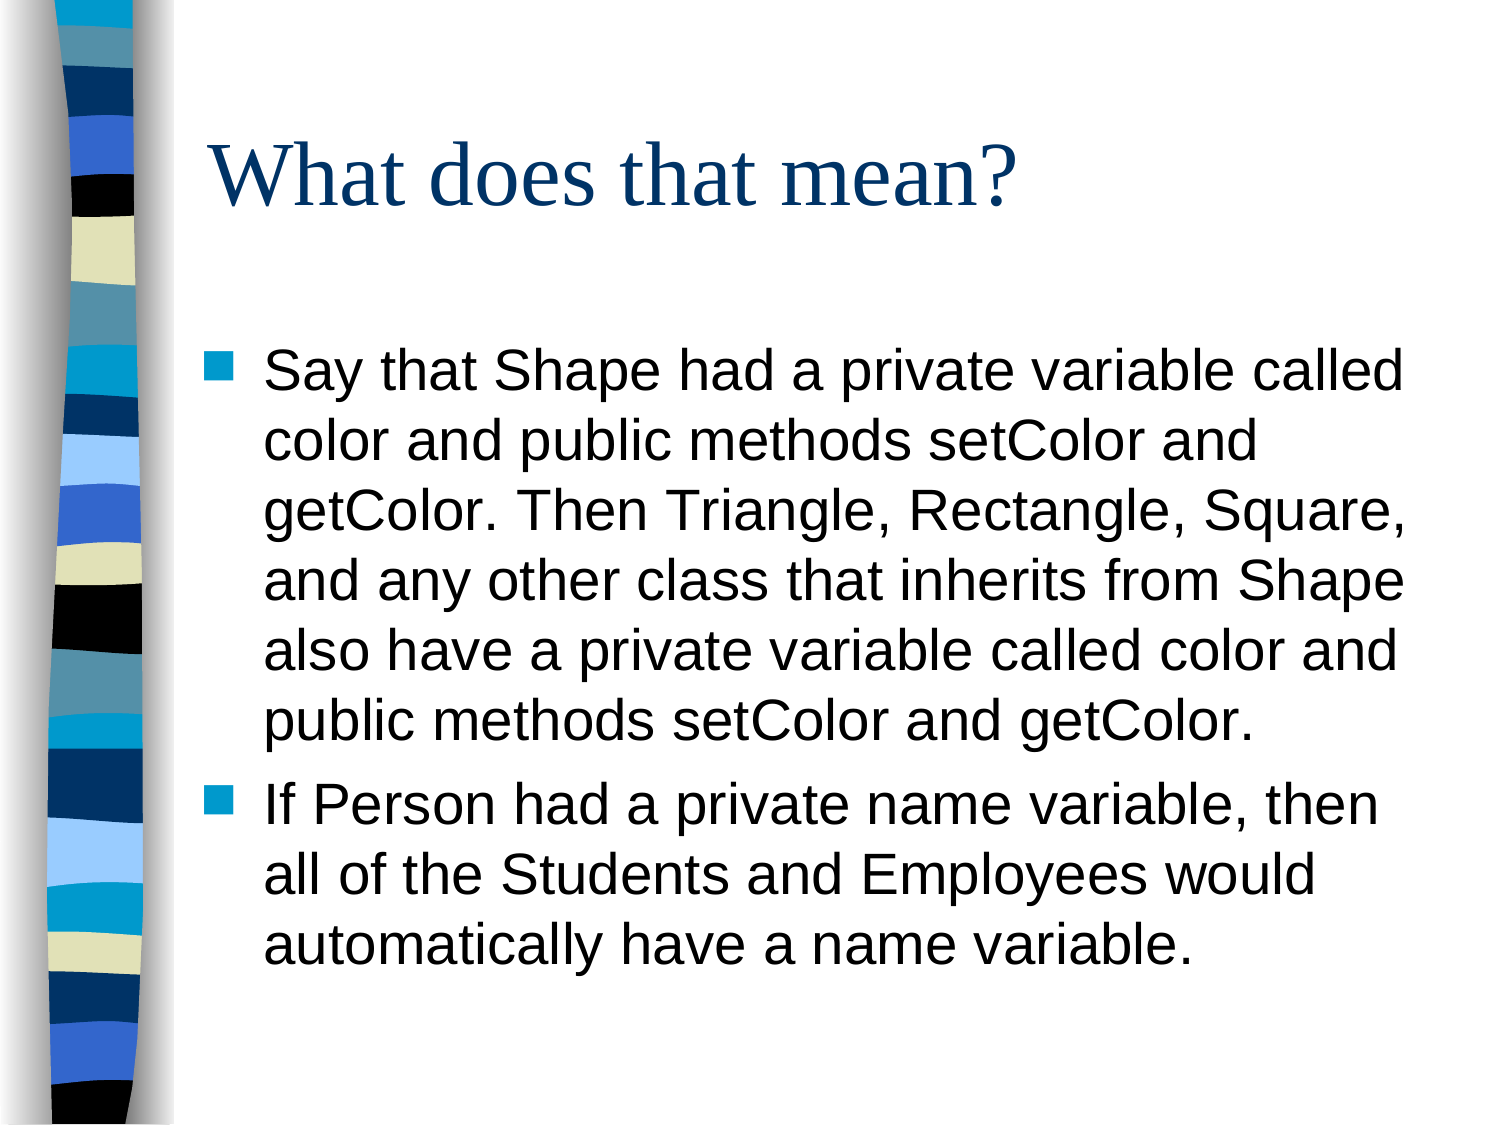

# What does that mean?
Say that Shape had a private variable called color and public methods setColor and getColor. Then Triangle, Rectangle, Square, and any other class that inherits from Shape also have a private variable called color and public methods setColor and getColor.
If Person had a private name variable, then all of the Students and Employees would automatically have a name variable.